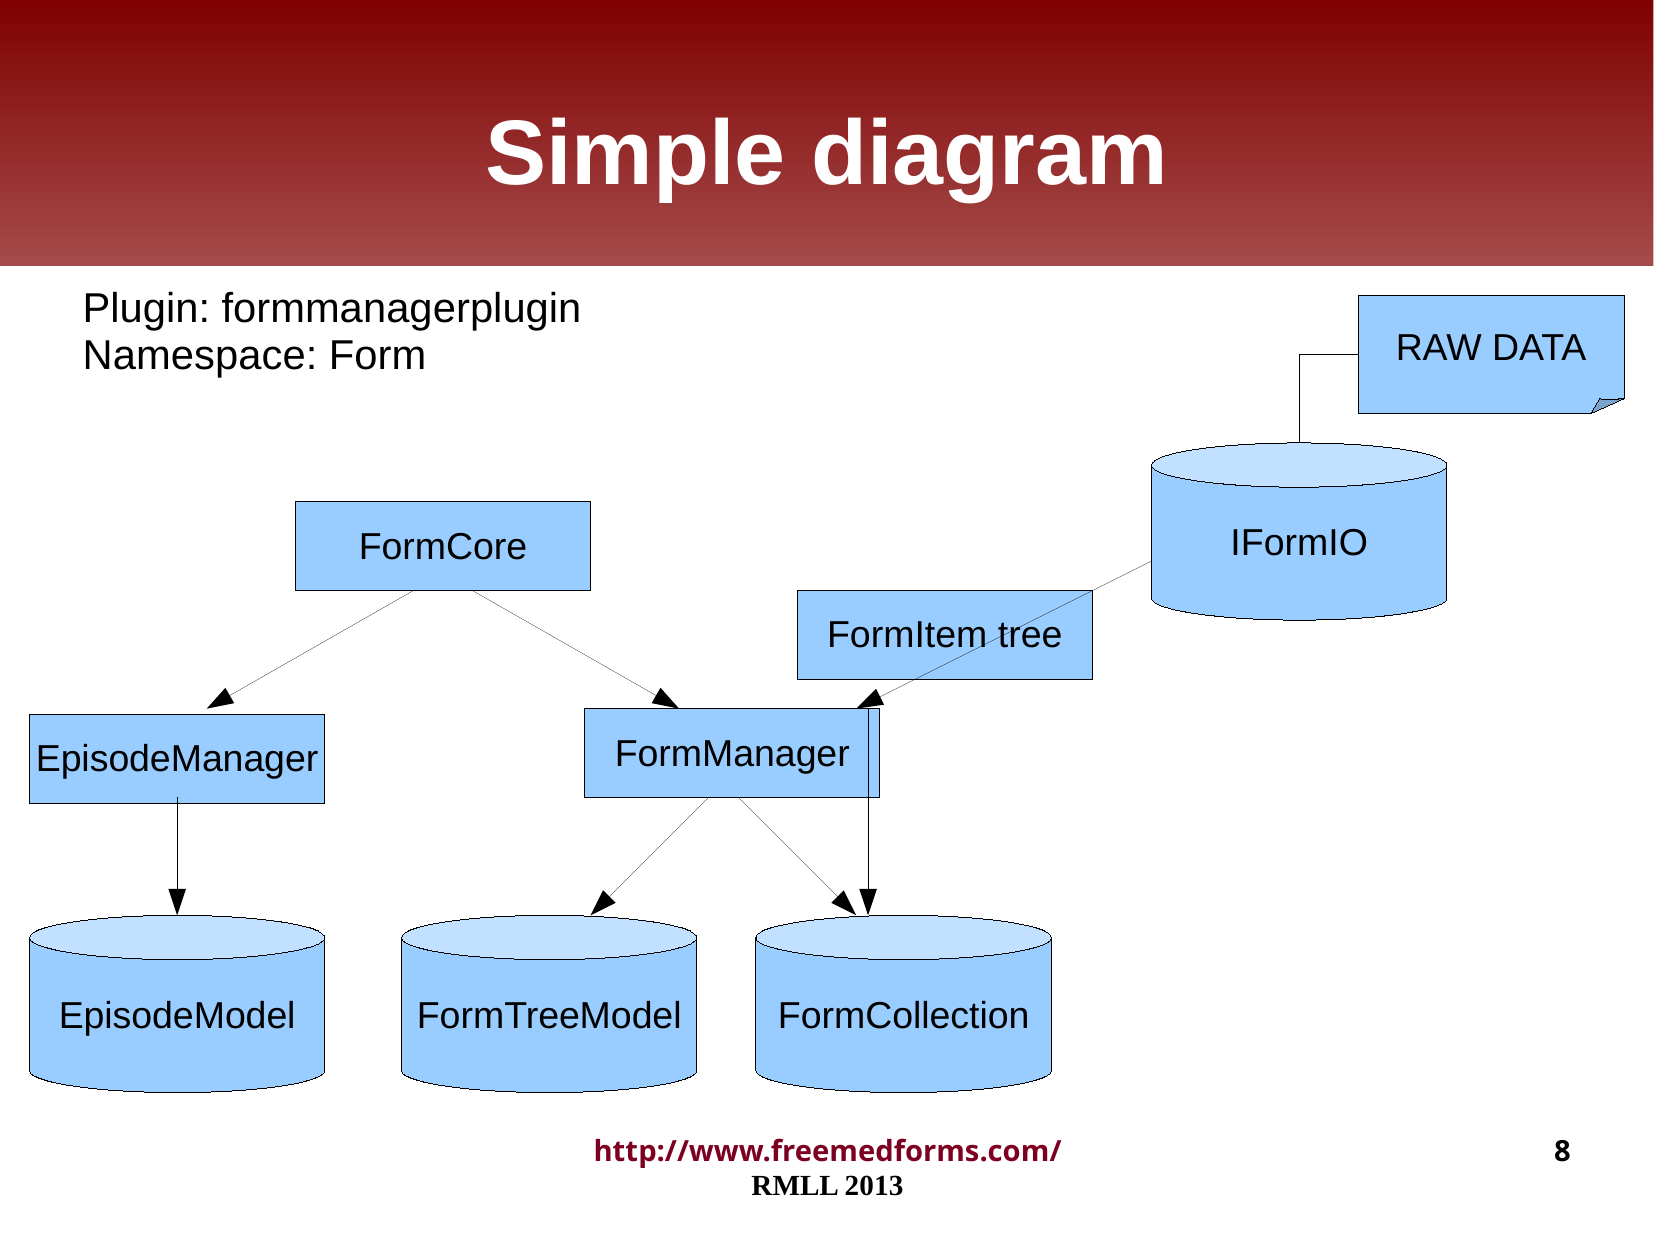

# Simple diagram
Plugin: formmanagerplugin Namespace: Form
RAW DATA
IFormIO
FormCore
FormItem tree
FormManager
EpisodeManager
EpisodeModel
FormTreeModel
FormCollection
8